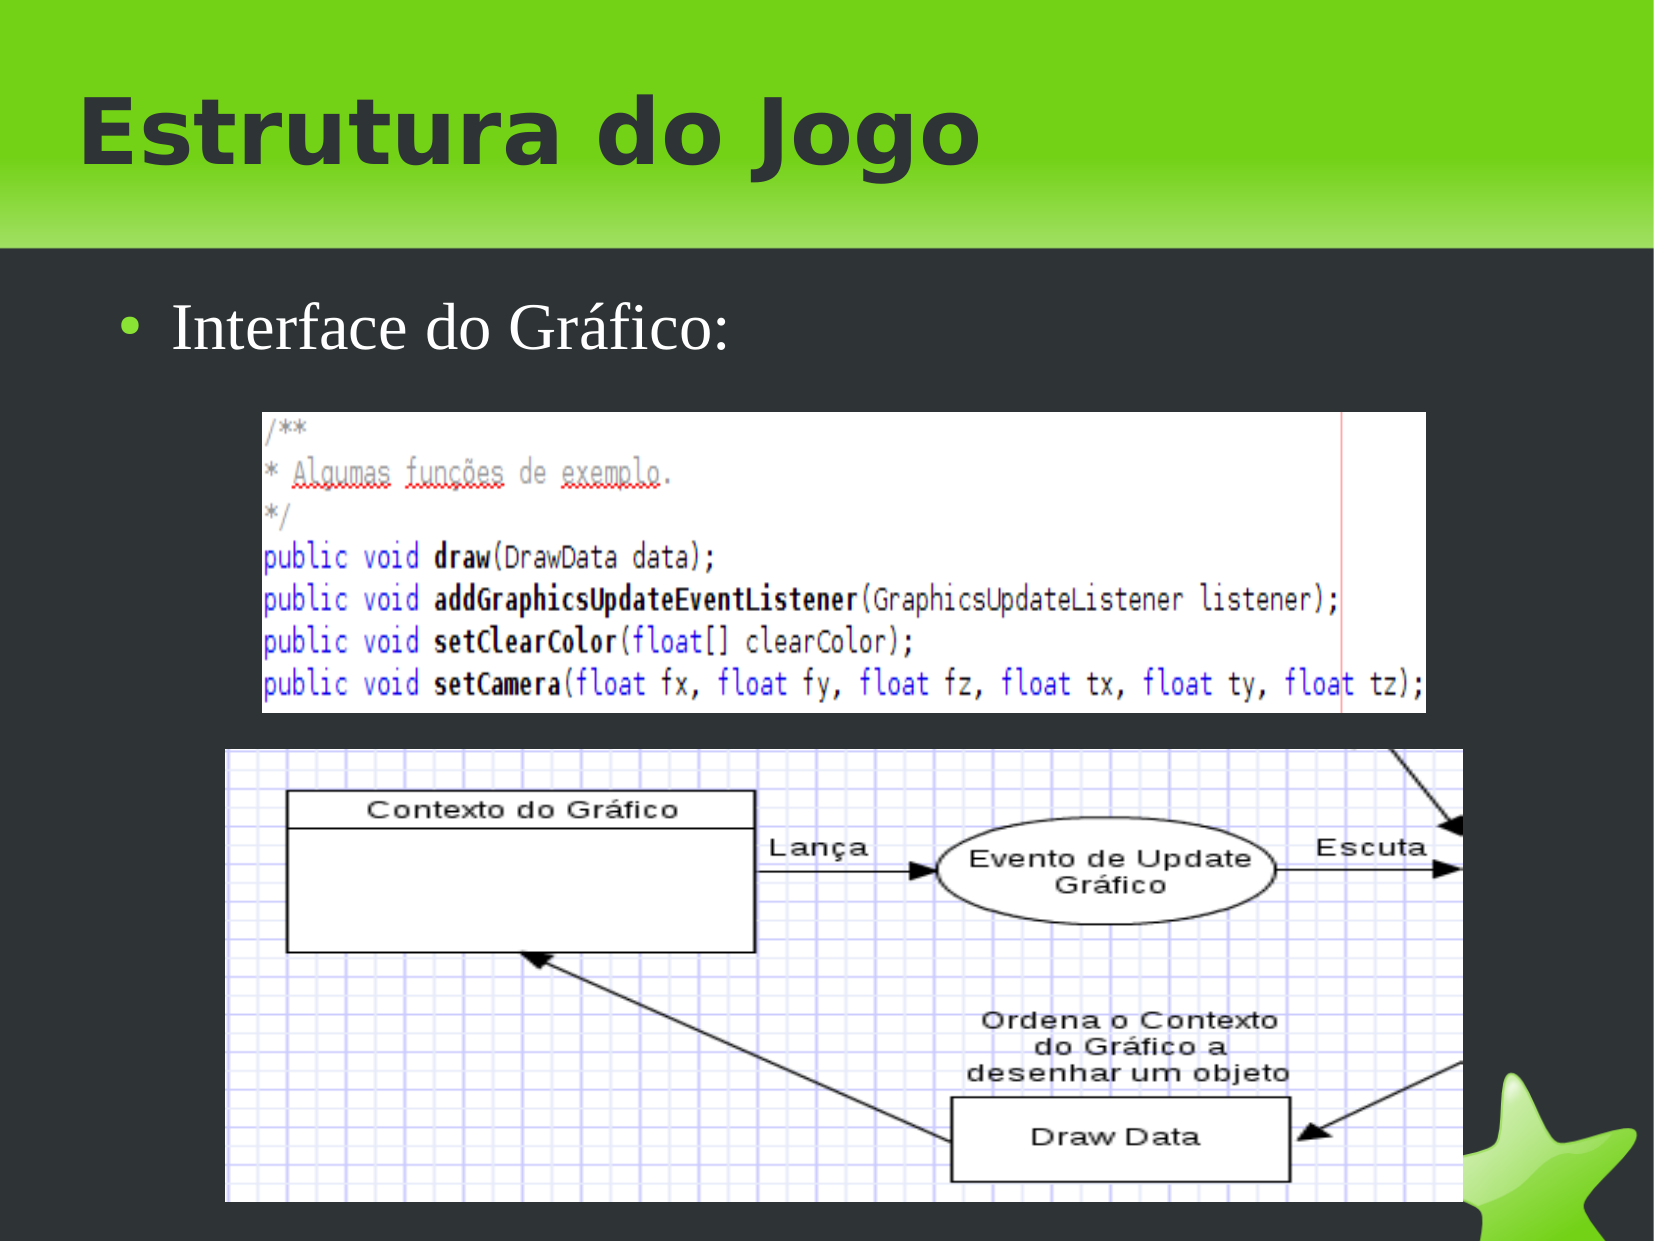

# Estrutura do Jogo
Interface do Gráfico: